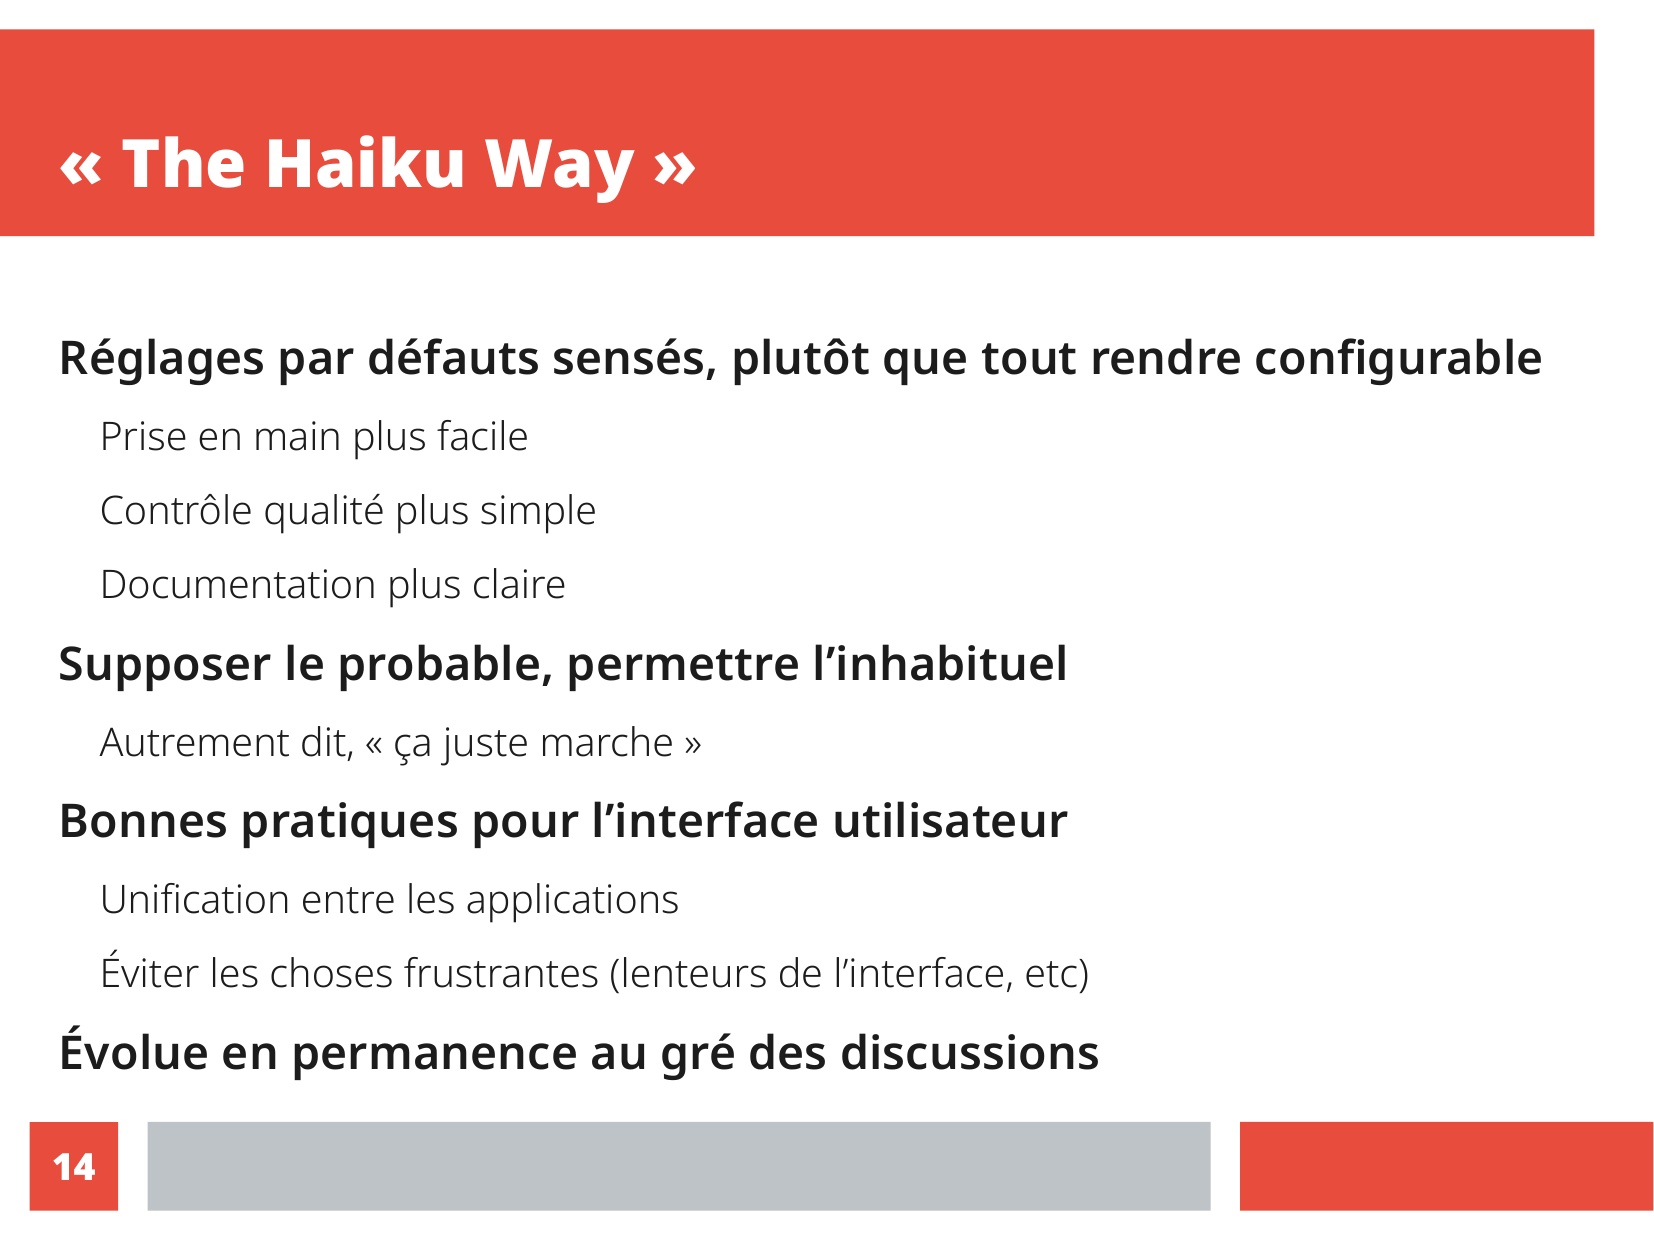

# « The Haiku Way »
Réglages par défauts sensés, plutôt que tout rendre configurable
Prise en main plus facile
Contrôle qualité plus simple
Documentation plus claire
Supposer le probable, permettre l’inhabituel
Autrement dit, « ça juste marche »
Bonnes pratiques pour l’interface utilisateur
Unification entre les applications
Éviter les choses frustrantes (lenteurs de l’interface, etc)
Évolue en permanence au gré des discussions
14